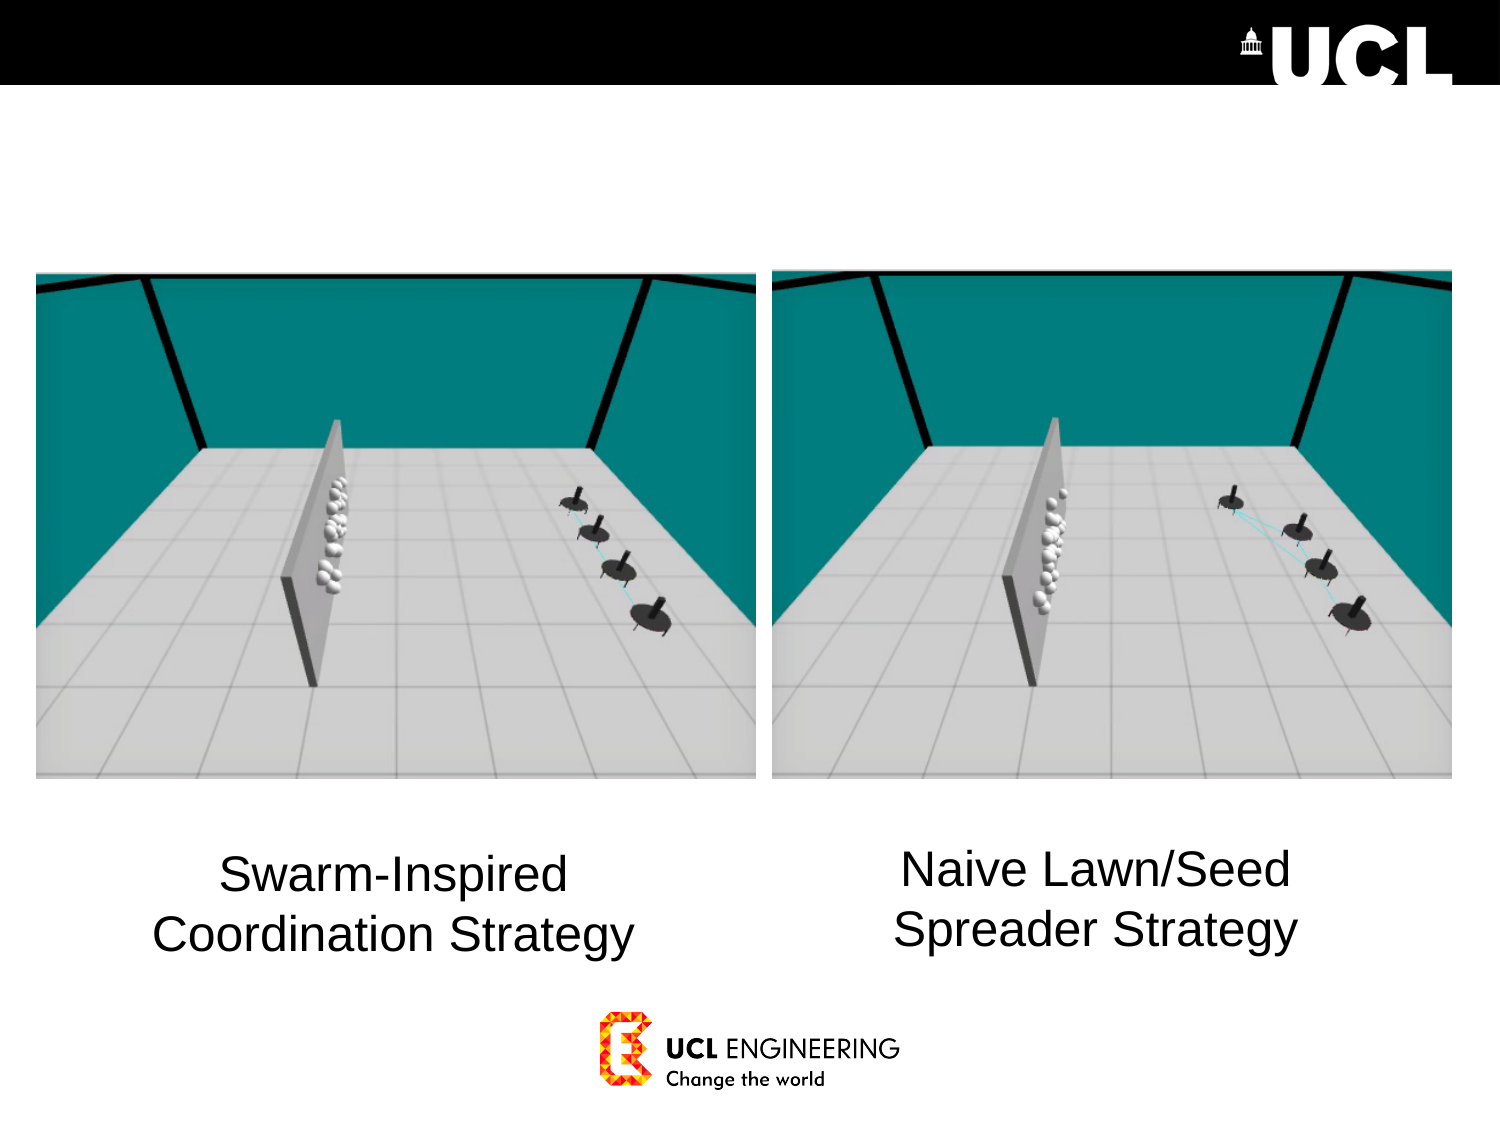

Naive Lawn/Seed Spreader Strategy
Swarm-Inspired Coordination Strategy